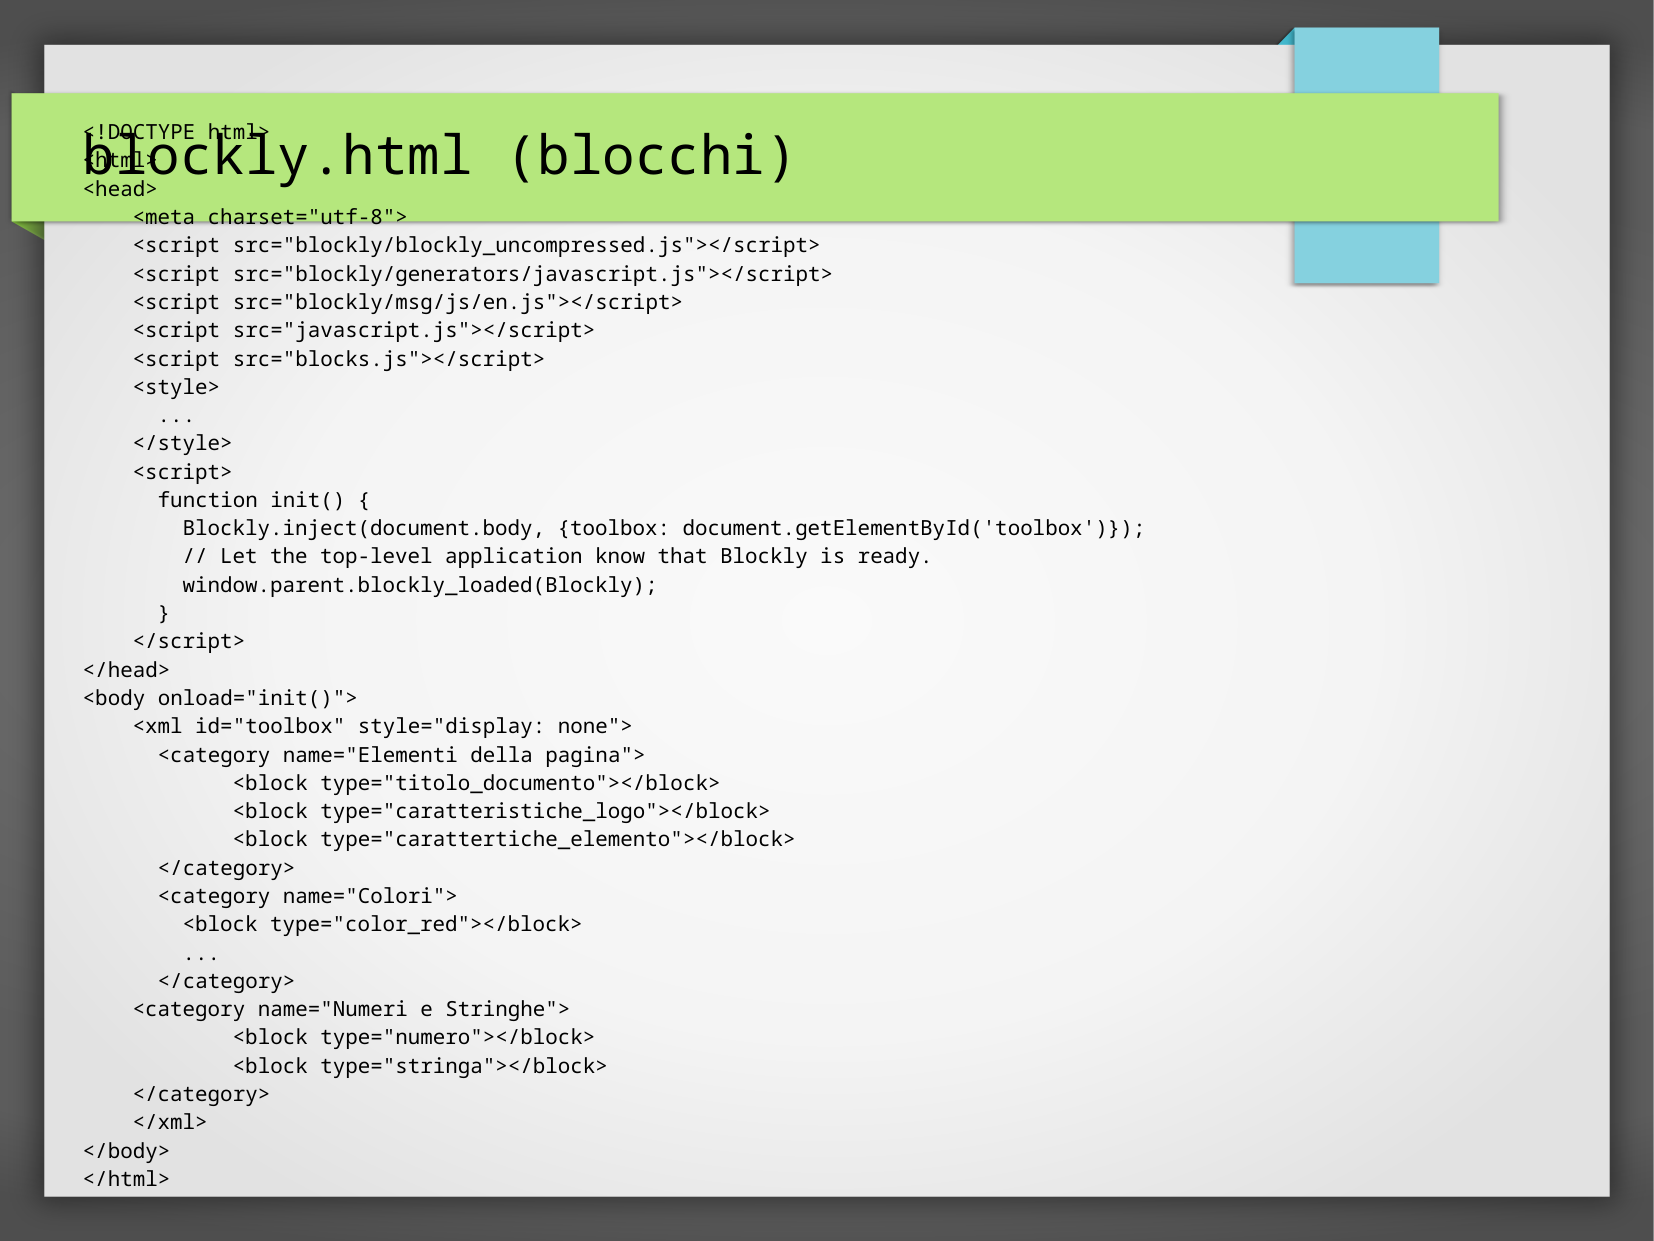

# blockly.html (blocchi)
<!DOCTYPE html>
<html>
<head>
 <meta charset="utf-8">
 <script src="blockly/blockly_uncompressed.js"></script>
 <script src="blockly/generators/javascript.js"></script>
 <script src="blockly/msg/js/en.js"></script>
 <script src="javascript.js"></script>
 <script src="blocks.js"></script>
 <style>
	...
 </style>
 <script>
 function init() {
 Blockly.inject(document.body, {toolbox: document.getElementById('toolbox')});
 // Let the top-level application know that Blockly is ready.
 window.parent.blockly_loaded(Blockly);
 }
 </script>
</head>
<body onload="init()">
 <xml id="toolbox" style="display: none">
	<category name="Elementi della pagina">
		<block type="titolo_documento"></block>
		<block type="caratteristiche_logo"></block>
		<block type="carattertiche_elemento"></block>
	</category>
	<category name="Colori">
 <block type="color_red"></block>
	 ...
	</category>
 <category name="Numeri e Stringhe">
 	<block type="numero"></block>
		<block type="stringa"></block>
 </category>
 </xml>
</body>
</html>